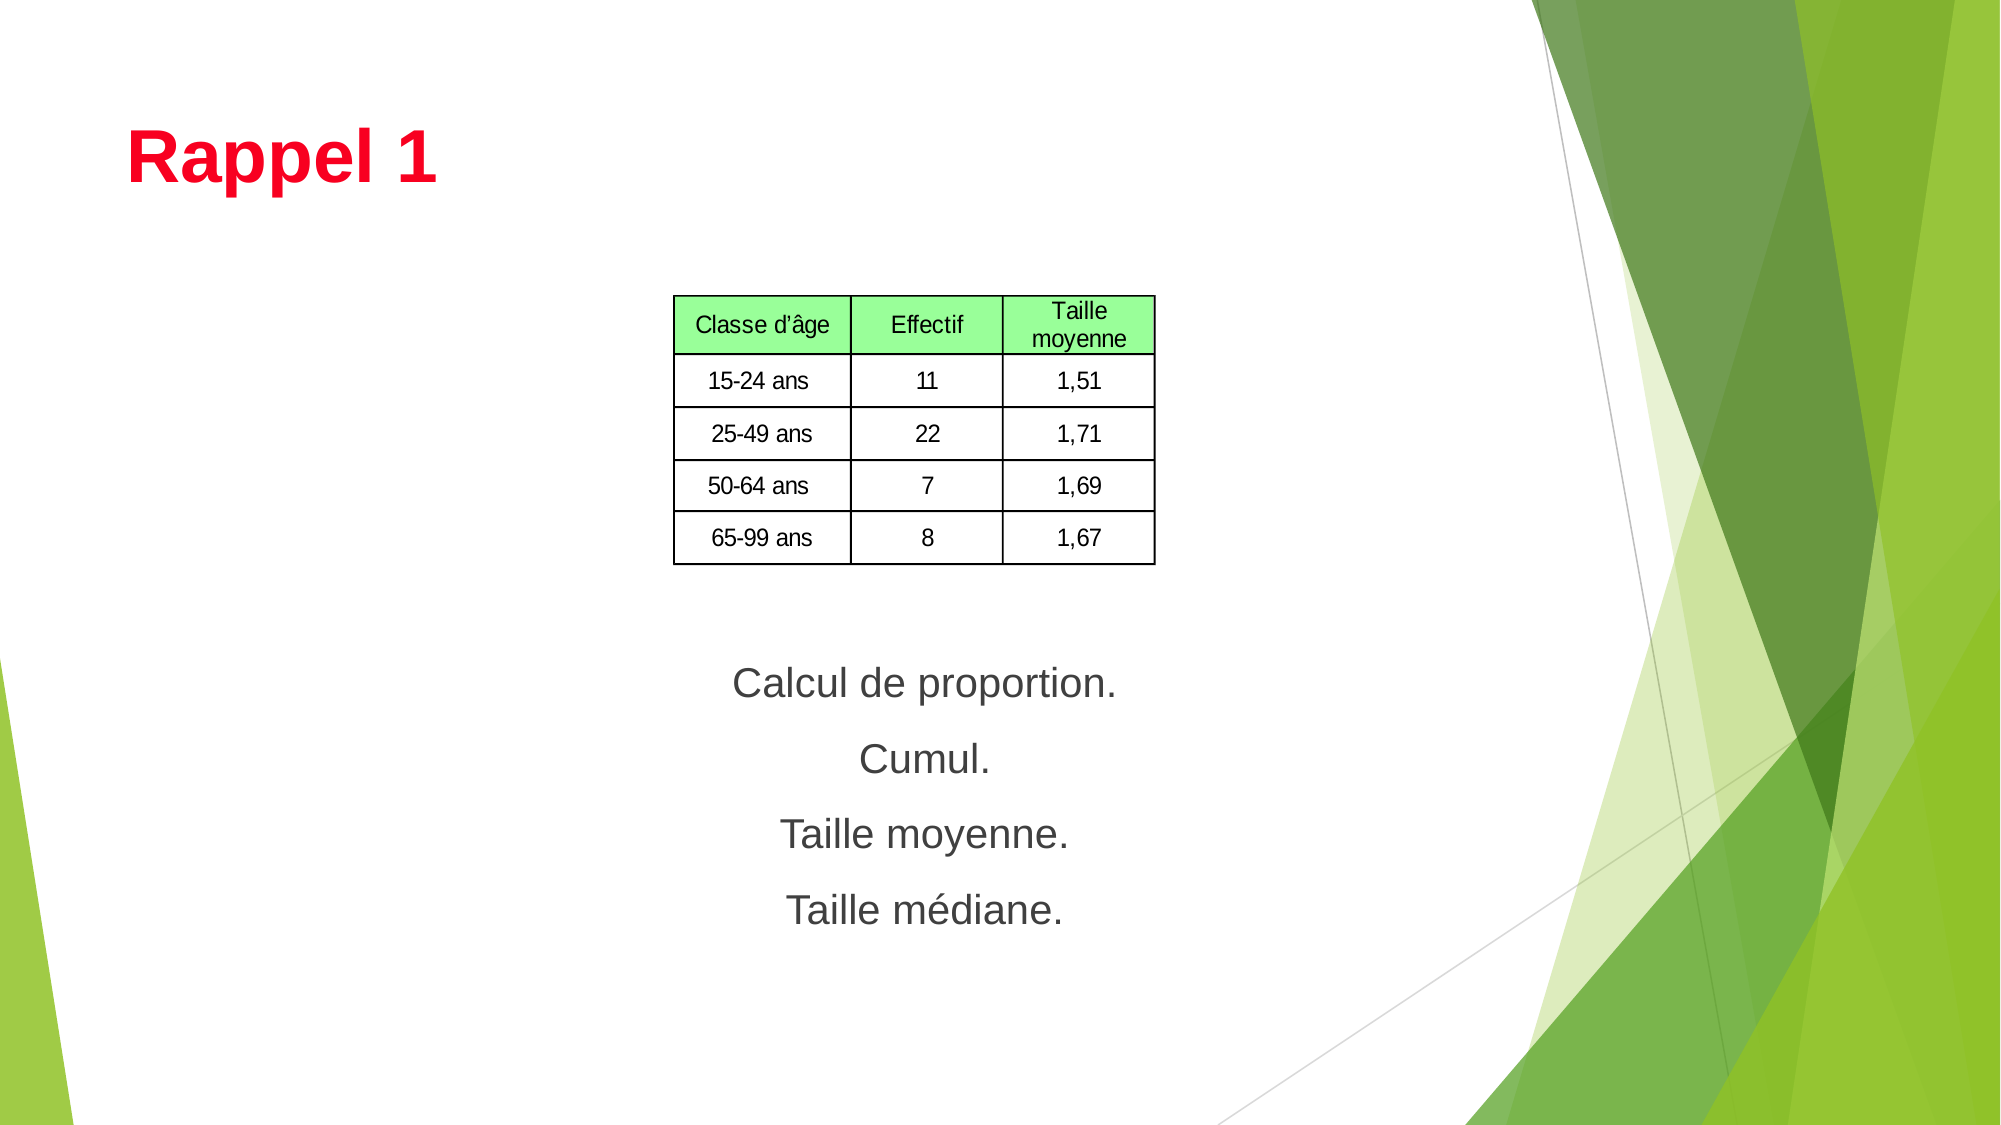

# Rappel 1
Calcul de proportion.
Cumul.
Taille moyenne.
Taille médiane.